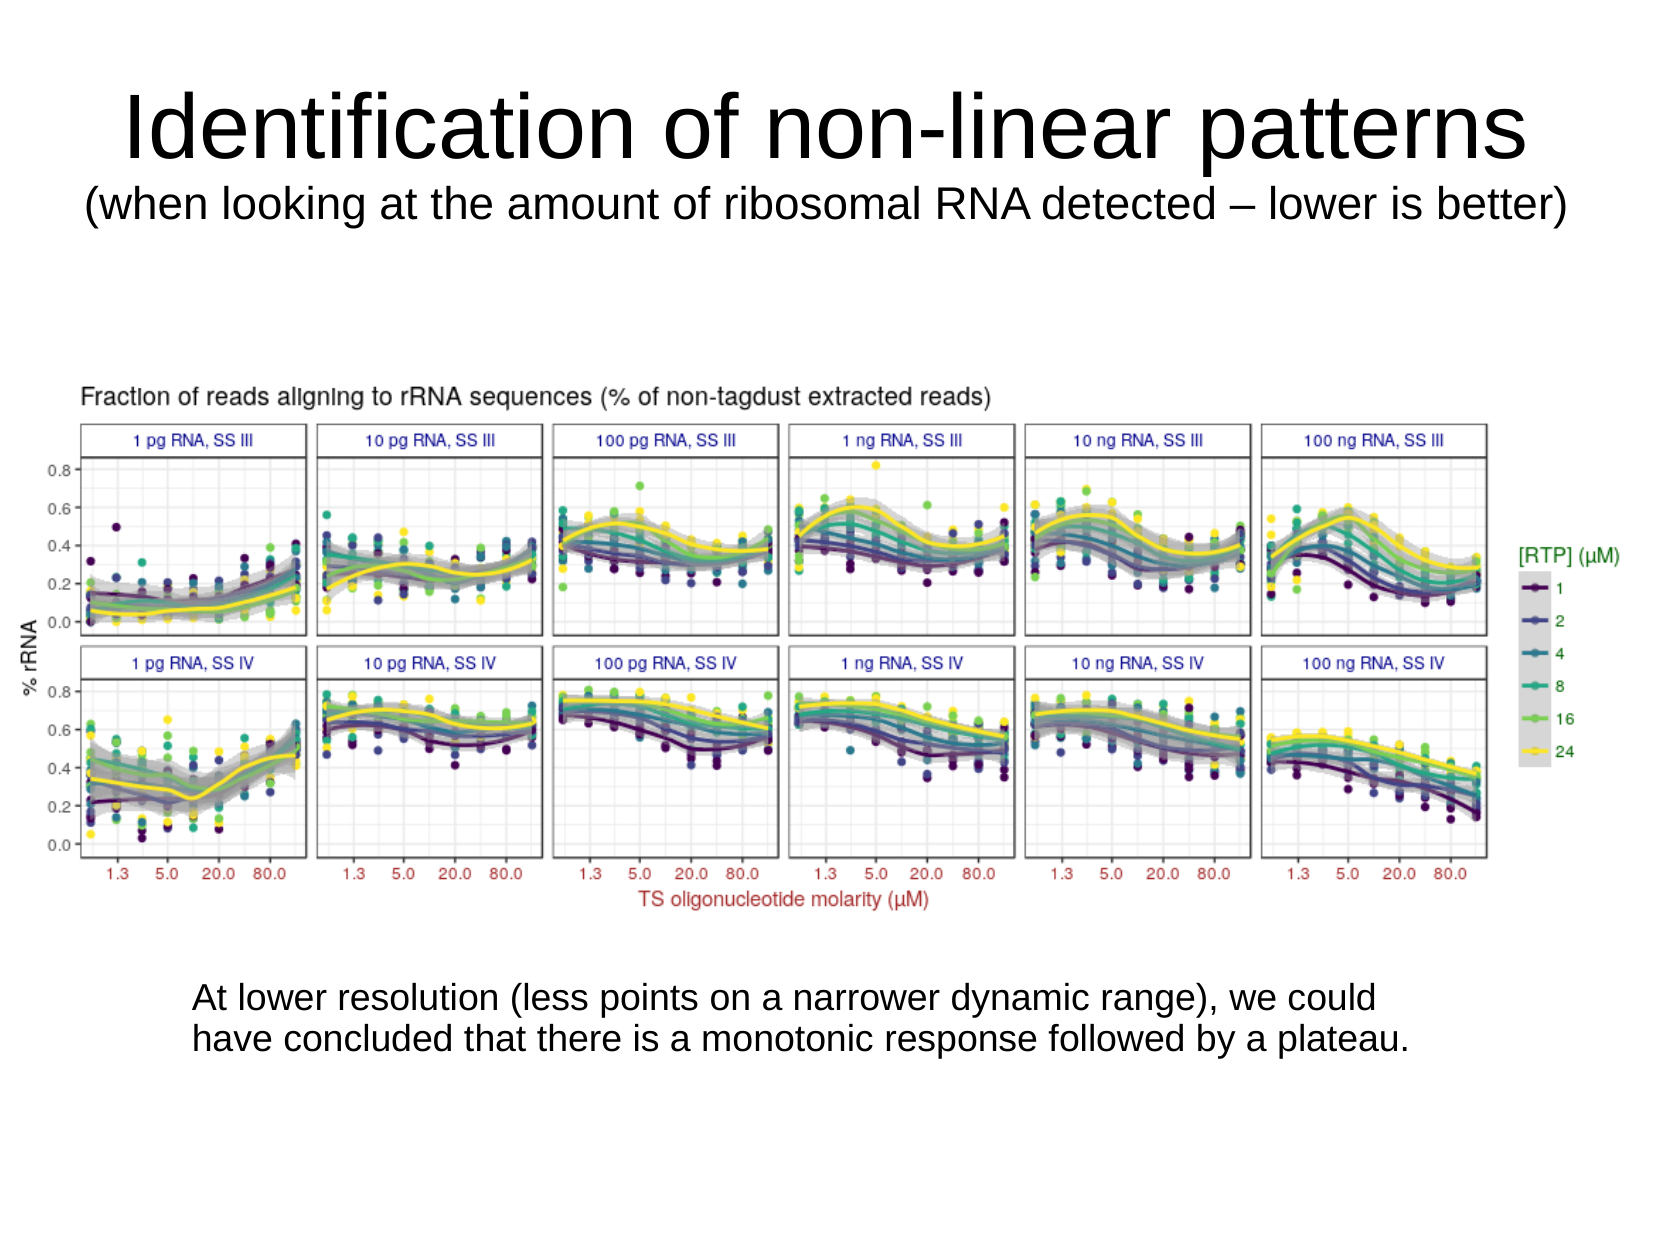

# Identification of non-linear patterns (when looking at the amount of ribosomal RNA detected – lower is better)
At lower resolution (less points on a narrower dynamic range), we could have concluded that there is a monotonic response followed by a plateau.